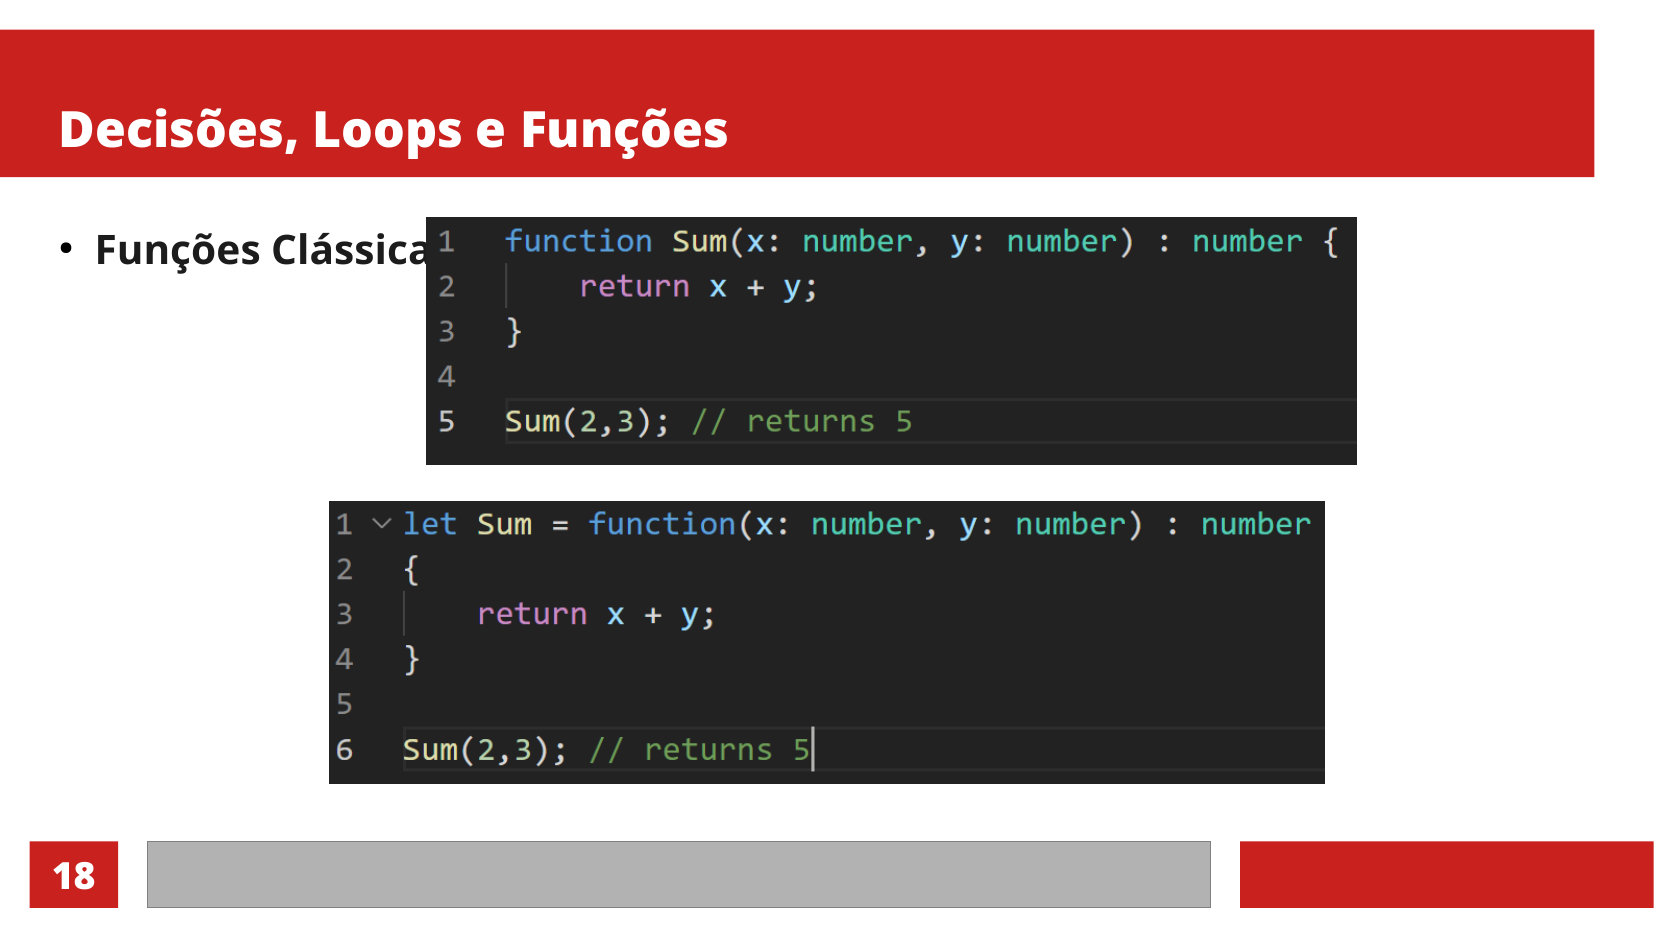

# Decisões, Loops e Funções
Funções Clássicas
18